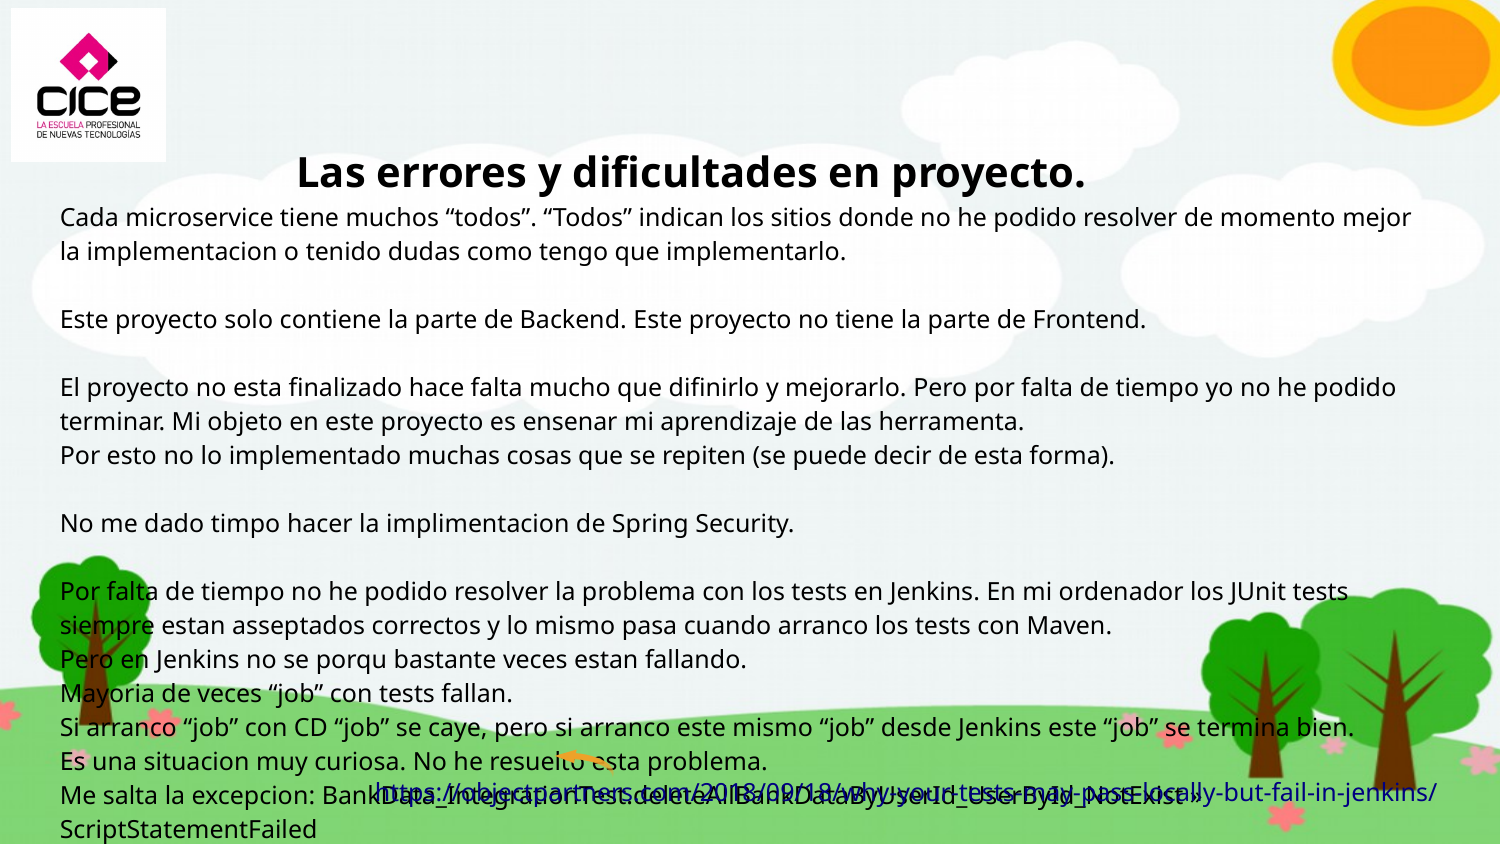

Las errores y dificultades en proyecto.
Cada microservice tiene muchos “todos”. “Todos” indican los sitios donde no he podido resolver de momento mejor la implementacion o tenido dudas como tengo que implementarlo.
Este proyecto solo contiene la parte de Backend. Este proyecto no tiene la parte de Frontend.
El proyecto no esta finalizado hace falta mucho que difinirlo y mejorarlo. Pero por falta de tiempo yo no he podido terminar. Mi objeto en este proyecto es ensenar mi aprendizaje de las herramenta.
Por esto no lo implementado muchas cosas que se repiten (se puede decir de esta forma).
No me dado timpo hacer la implimentacion de Spring Security.
Por falta de tiempo no he podido resolver la problema con los tests en Jenkins. En mi ordenador los JUnit tests siempre estan asseptados correctos y lo mismo pasa cuando arranco los tests con Maven.
Pero en Jenkins no se porqu bastante veces estan fallando.
Mayoria de veces “job” con tests fallan.
Si arranco “job” con CD “job” se caye, pero si arranco este mismo “job” desde Jenkins este “job” se termina bien.
Es una situacion muy curiosa. No he resuelto esta problema.
Me salta la excepcion: BankData_IntegrationTest.deleteAllBankDataByUserId_UserById_NotExist » ScriptStatementFailed
Y lo que mas me somprende es que cada ves es destinta cantidar del numero de los errores y incluso destintos tipos de errore.
Un enlace interesante sobre esta situacion
https://objectpartners.com/2018/09/18/why-your-tests-may-pass-locally-but-fail-in-jenkins/